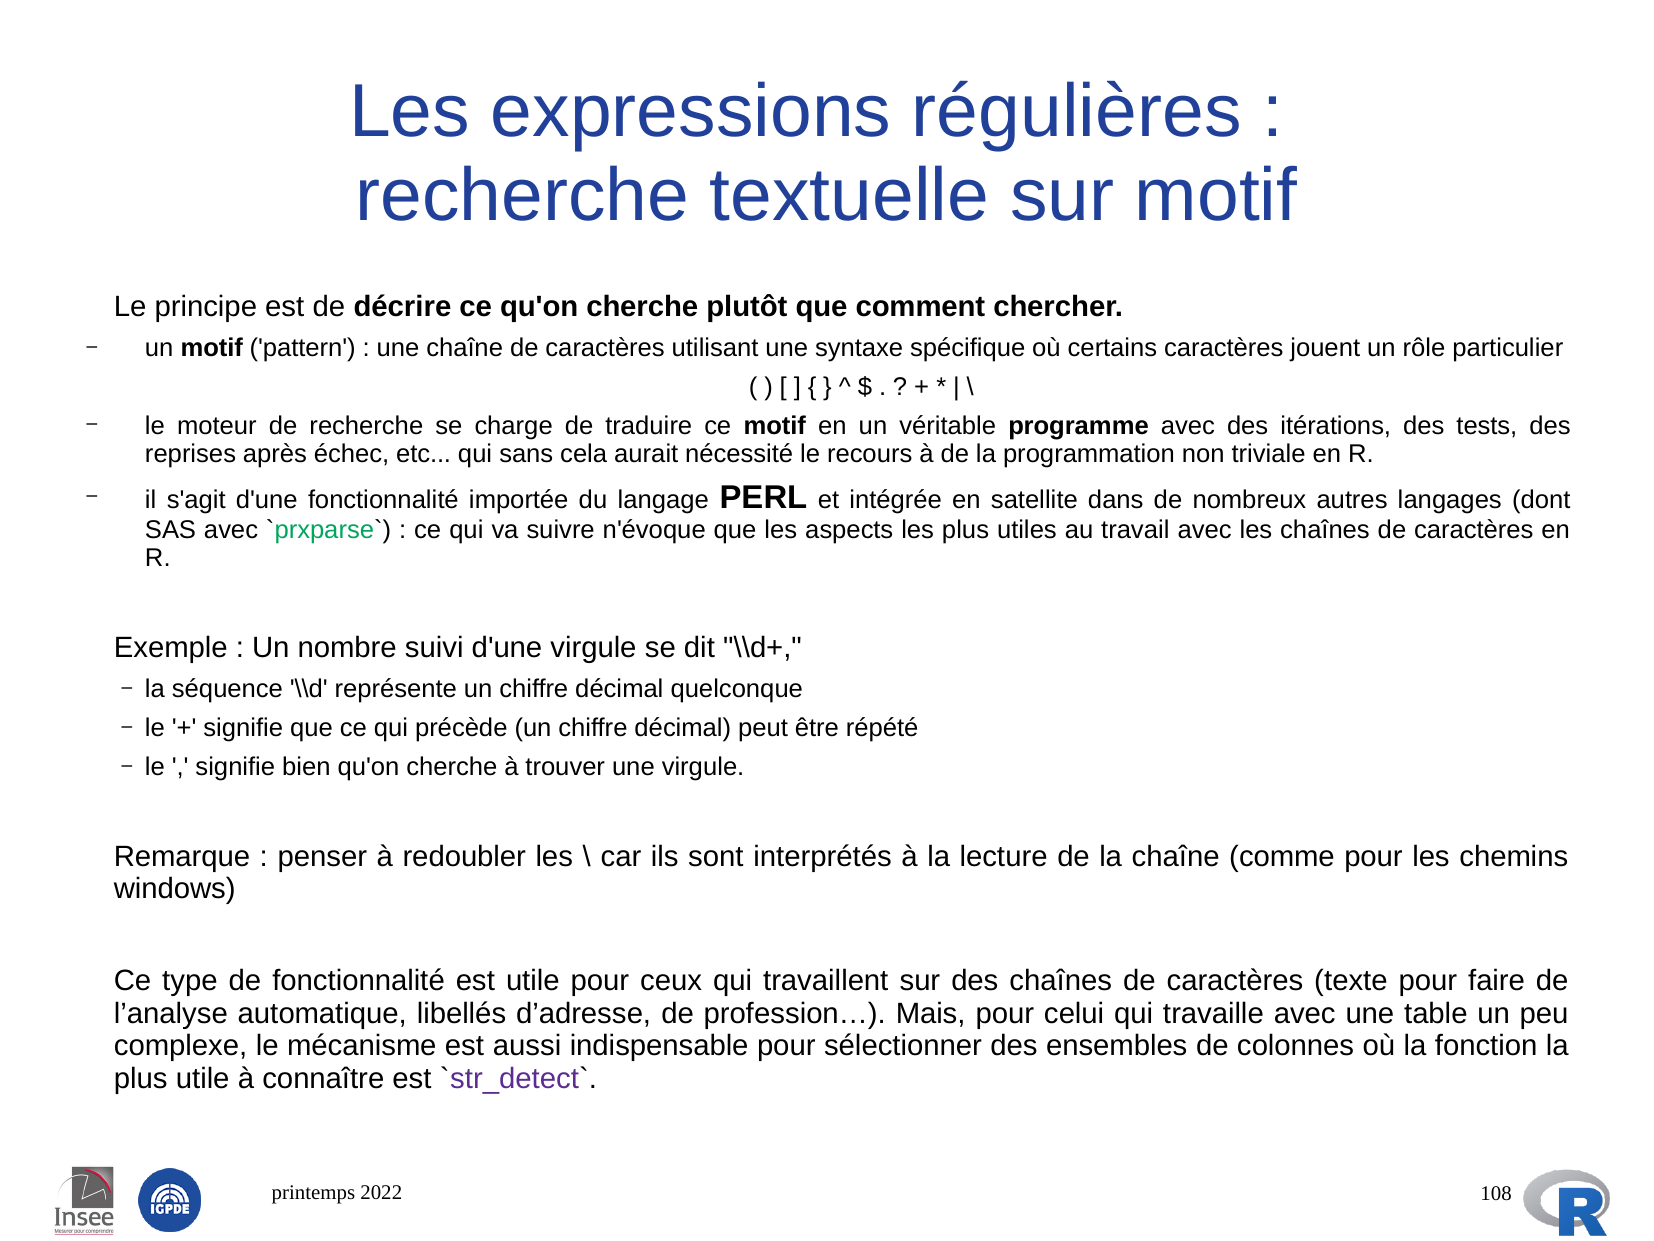

# Les expressions régulières : recherche textuelle sur motif
Le principe est de décrire ce qu'on cherche plutôt que comment chercher.
un motif ('pattern') : une chaîne de caractères utilisant une syntaxe spécifique où certains caractères jouent un rôle particulier
 ( ) [ ] { } ^ $ . ? + * | \
le moteur de recherche se charge de traduire ce motif en un véritable programme avec des itérations, des tests, des reprises après échec, etc... qui sans cela aurait nécessité le recours à de la programmation non triviale en R.
il s'agit d'une fonctionnalité importée du langage PERL et intégrée en satellite dans de nombreux autres langages (dont SAS avec `prxparse`) : ce qui va suivre n'évoque que les aspects les plus utiles au travail avec les chaînes de caractères en R.
Exemple : Un nombre suivi d'une virgule se dit "\\d+,"
la séquence '\\d' représente un chiffre décimal quelconque
le '+' signifie que ce qui précède (un chiffre décimal) peut être répété
le ',' signifie bien qu'on cherche à trouver une virgule.
Remarque : penser à redoubler les \ car ils sont interprétés à la lecture de la chaîne (comme pour les chemins windows)
Ce type de fonctionnalité est utile pour ceux qui travaillent sur des chaînes de caractères (texte pour faire de l’analyse automatique, libellés d’adresse, de profession…). Mais, pour celui qui travaille avec une table un peu complexe, le mécanisme est aussi indispensable pour sélectionner des ensembles de colonnes où la fonction la plus utile à connaître est `str_detect`.
printemps 2022
108